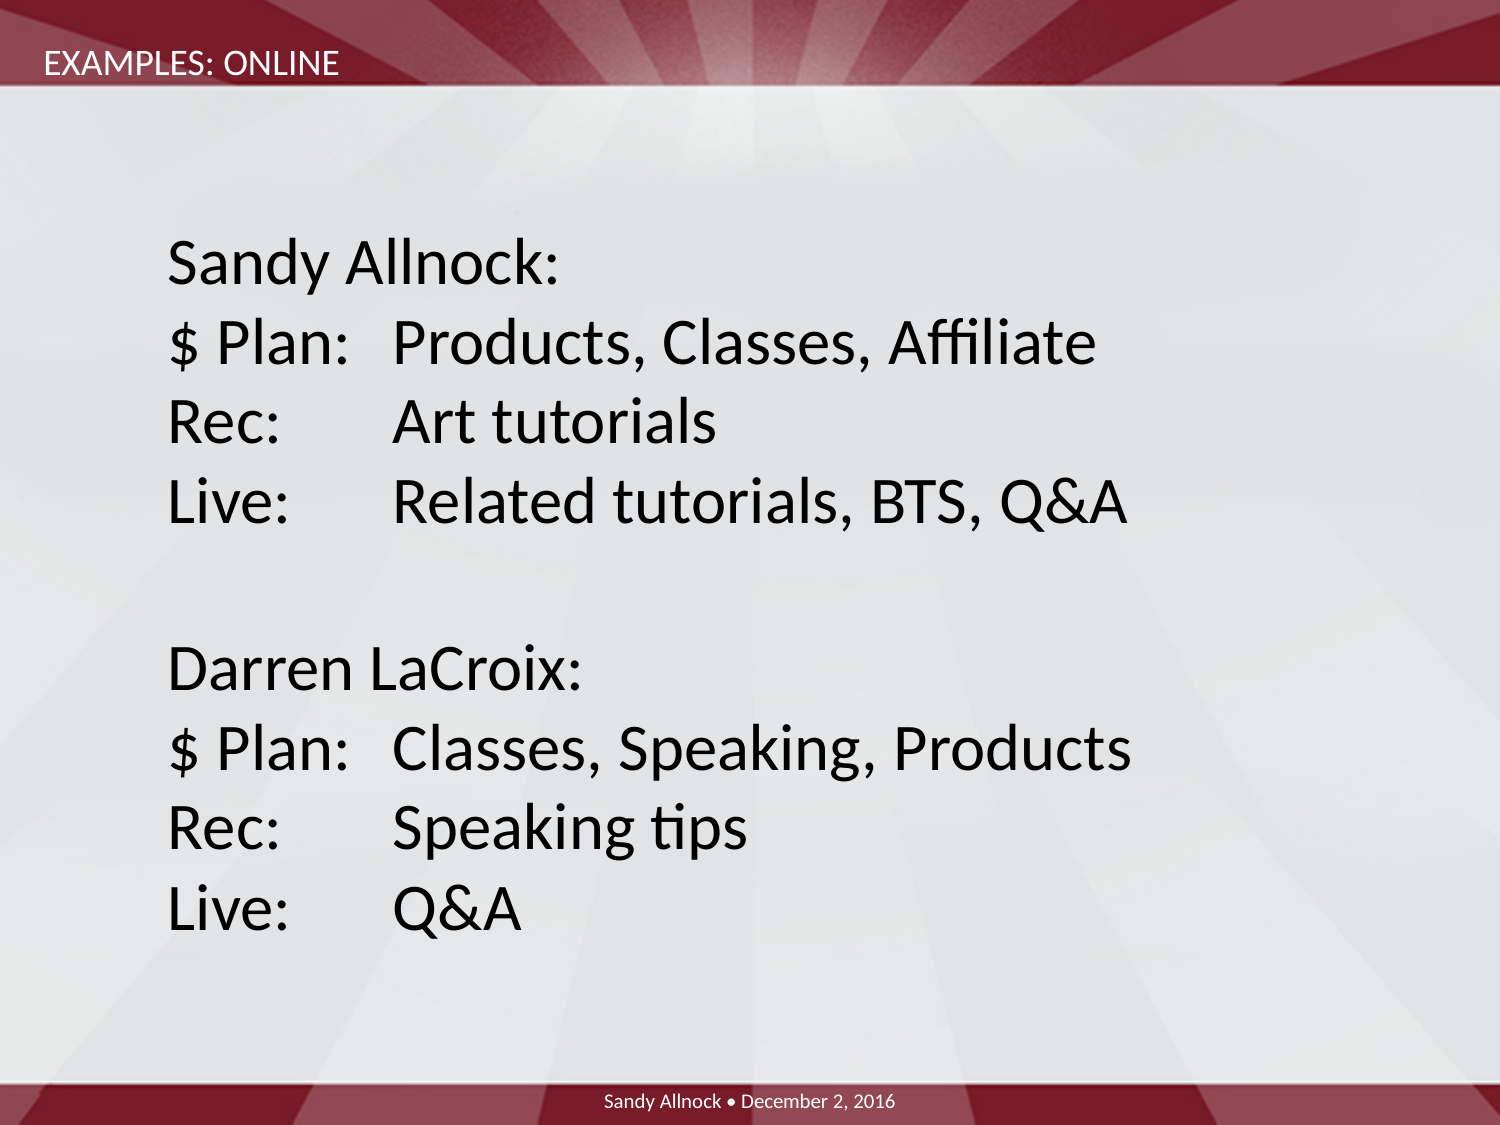

EXAMPLES: ONLINE
Sandy Allnock:
$ Plan:	Products, Classes, Affiliate
Rec:		Art tutorials
Live:		Related tutorials, BTS, Q&A
Darren LaCroix:
$ Plan:	Classes, Speaking, Products
Rec:		Speaking tips
Live:		Q&A
Sandy Allnock • December 2, 2016